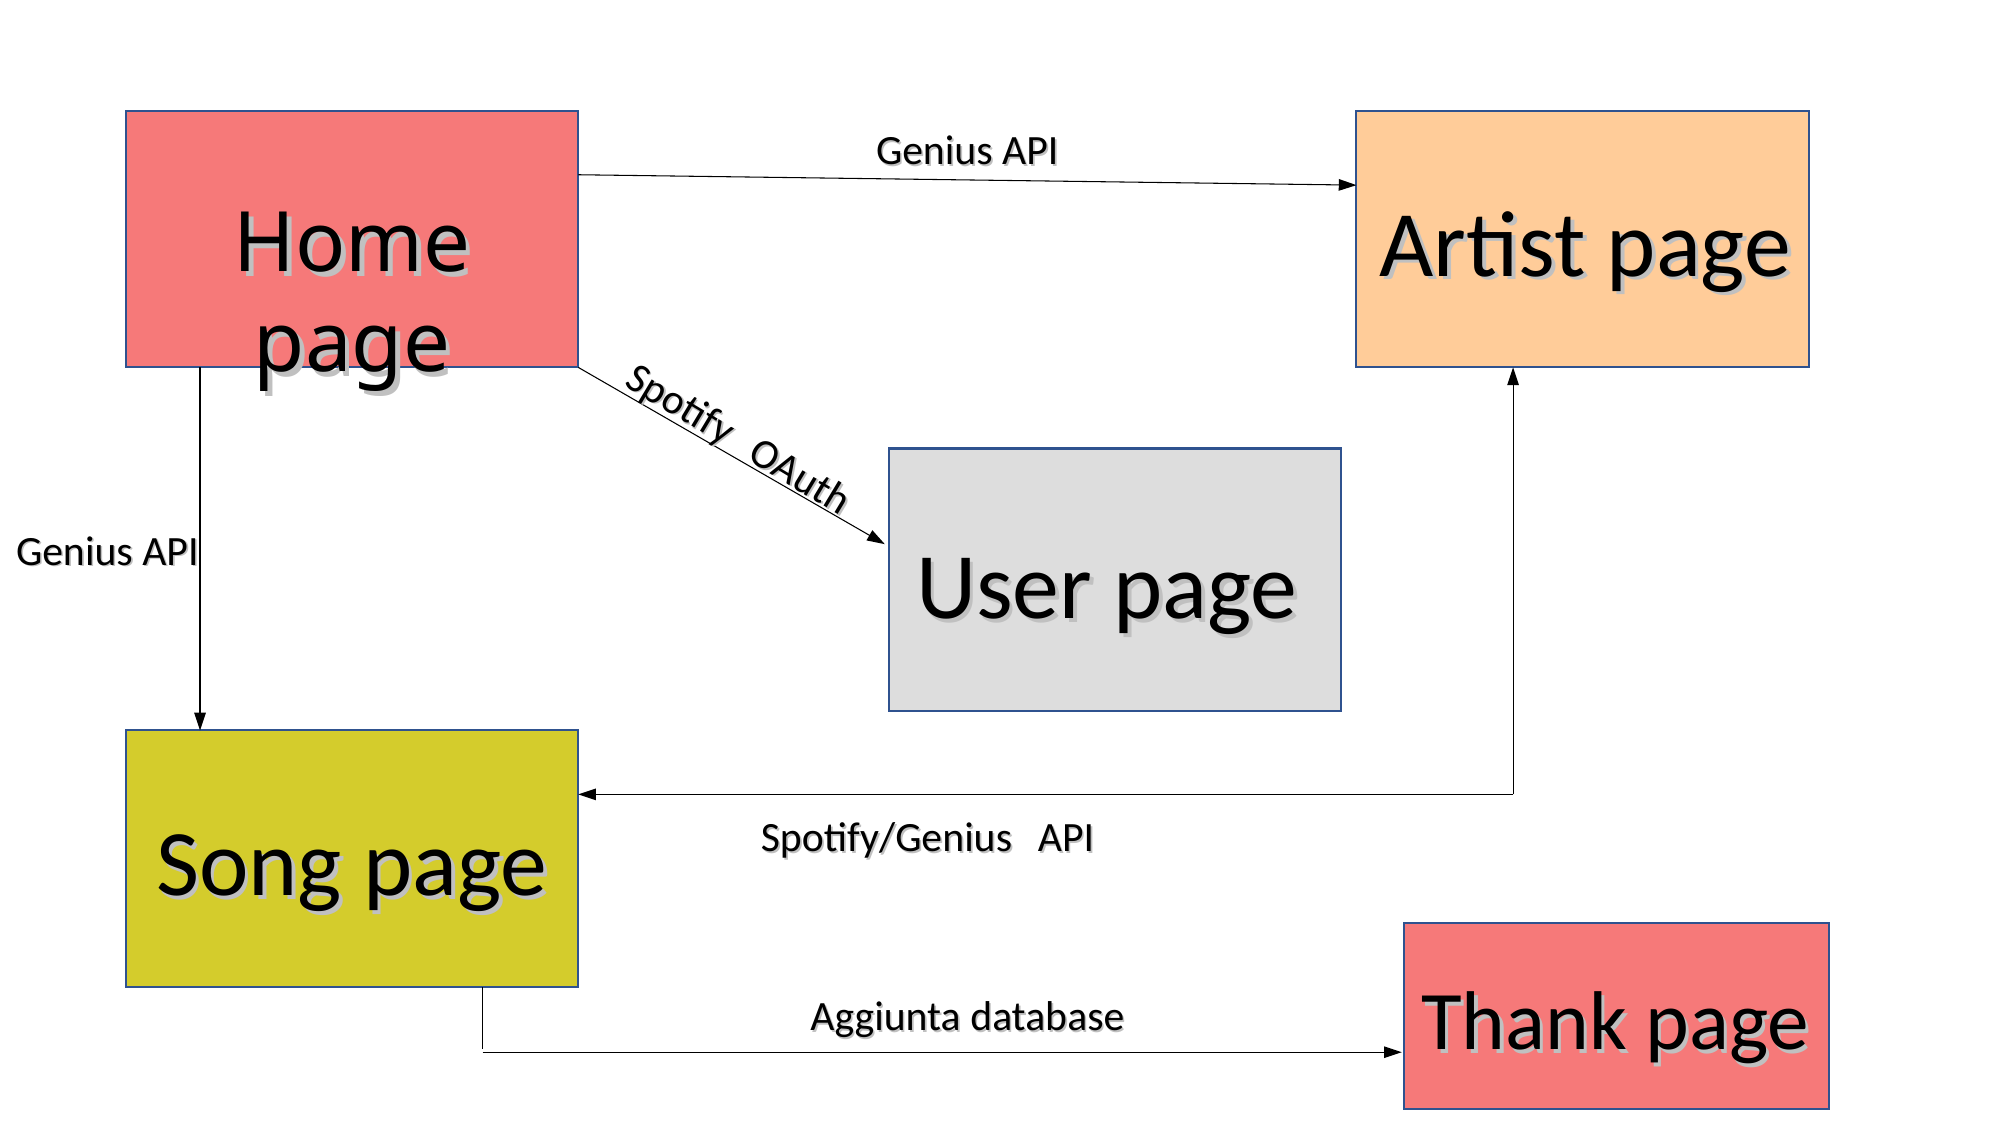

Genius API
Artist page
Home page
Spotify OAuth
Genius API
User page
Spotify/Genius API
Song page
Thank page
Aggiunta database